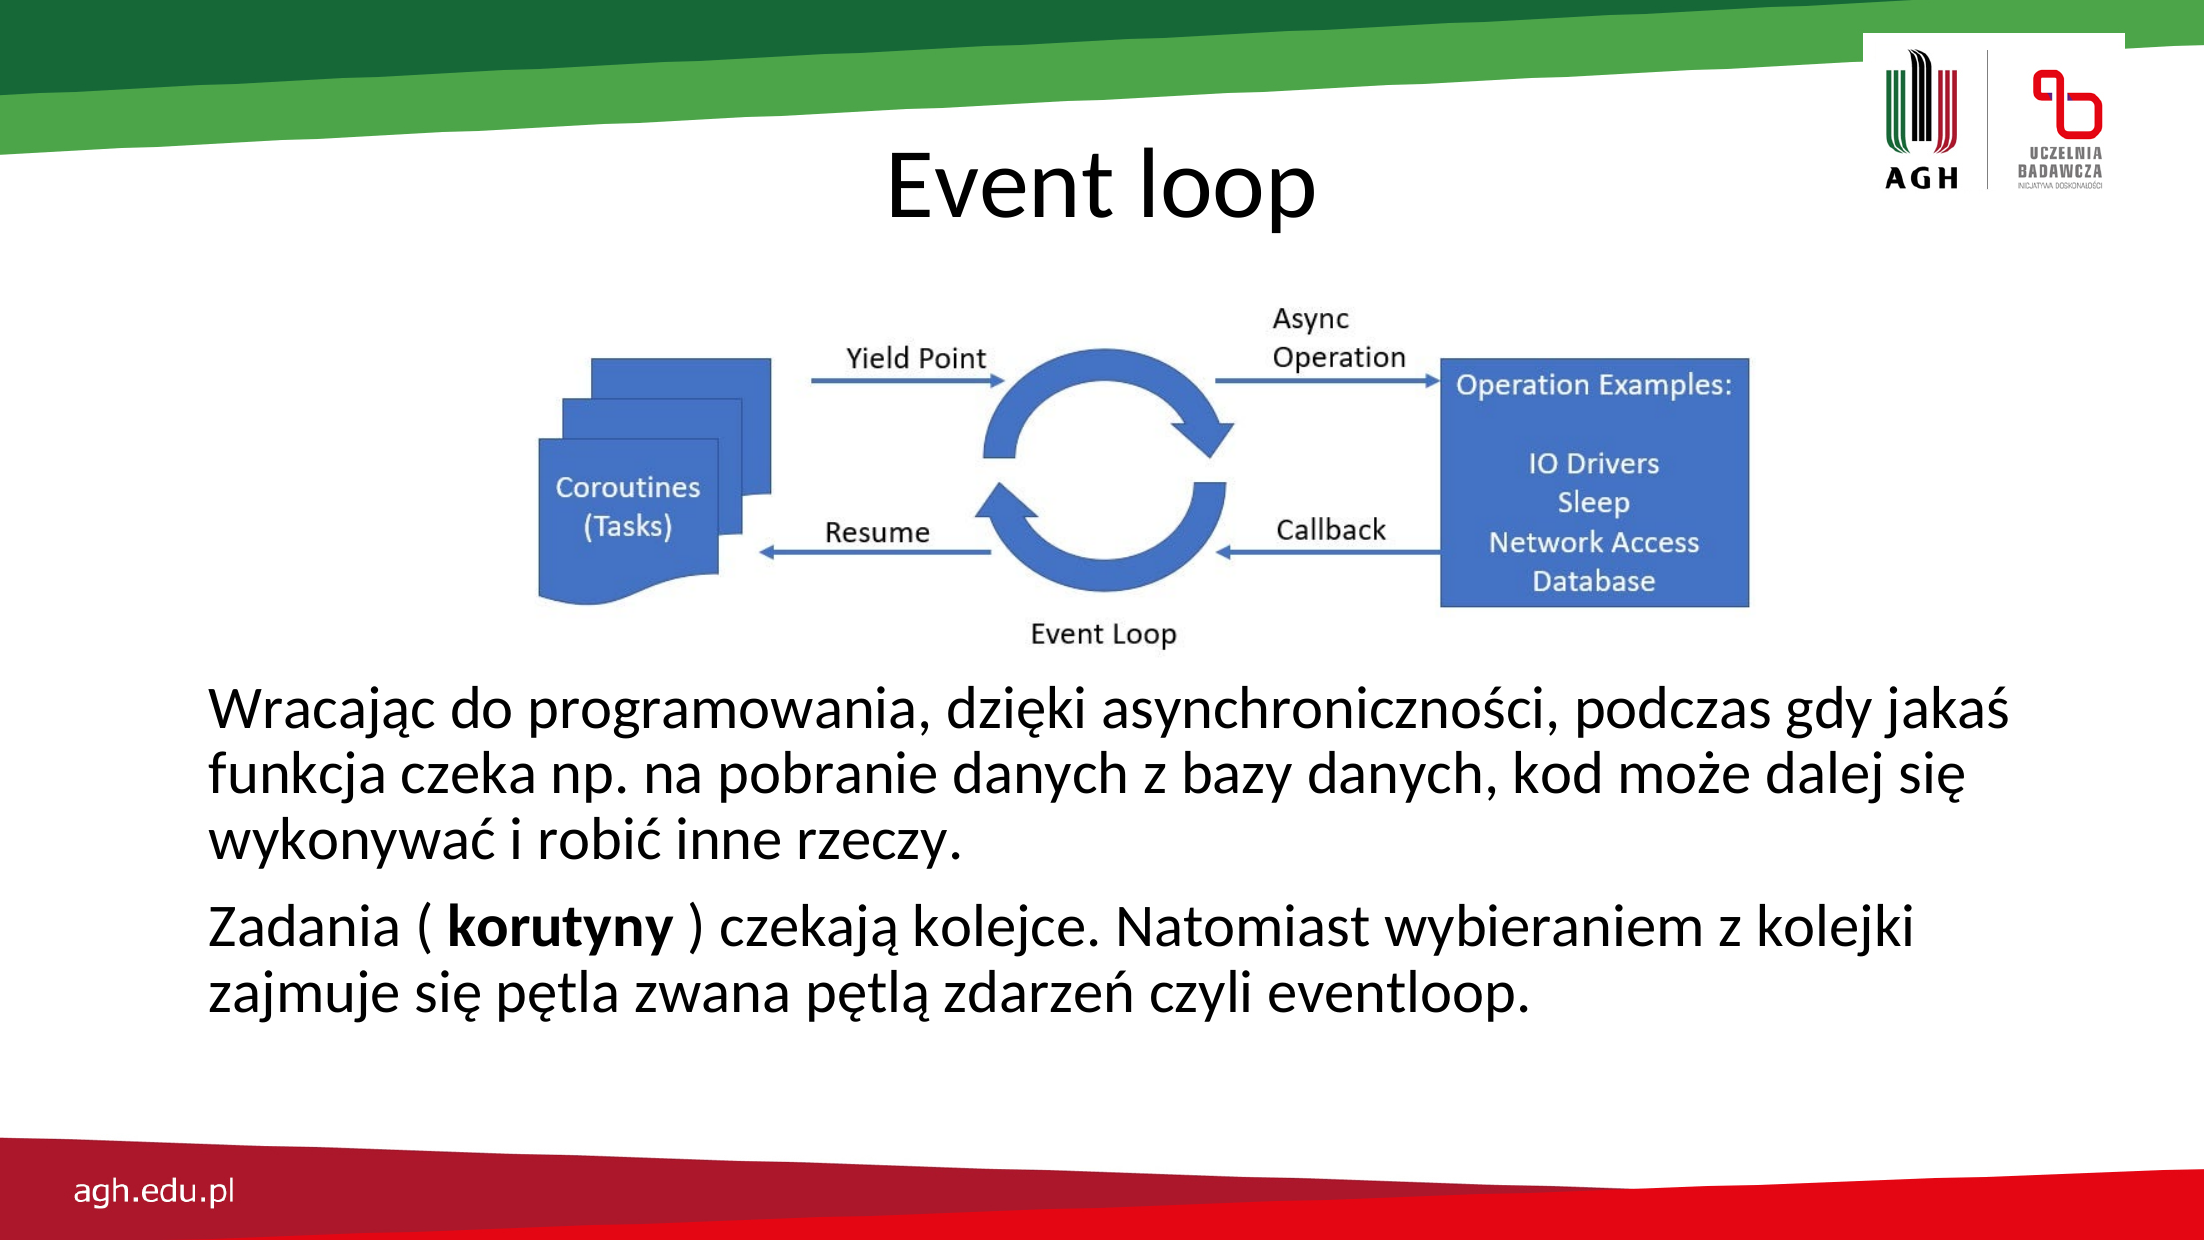

# Event loop
Wracając do programowania, dzięki asynchroniczności, podczas gdy jakaś funkcja czeka np. na pobranie danych z bazy danych, kod może dalej się wykonywać i robić inne rzeczy.
Zadania ( korutyny ) czekają kolejce. Natomiast wybieraniem z kolejki zajmuje się pętla zwana pętlą zdarzeń czyli eventloop.